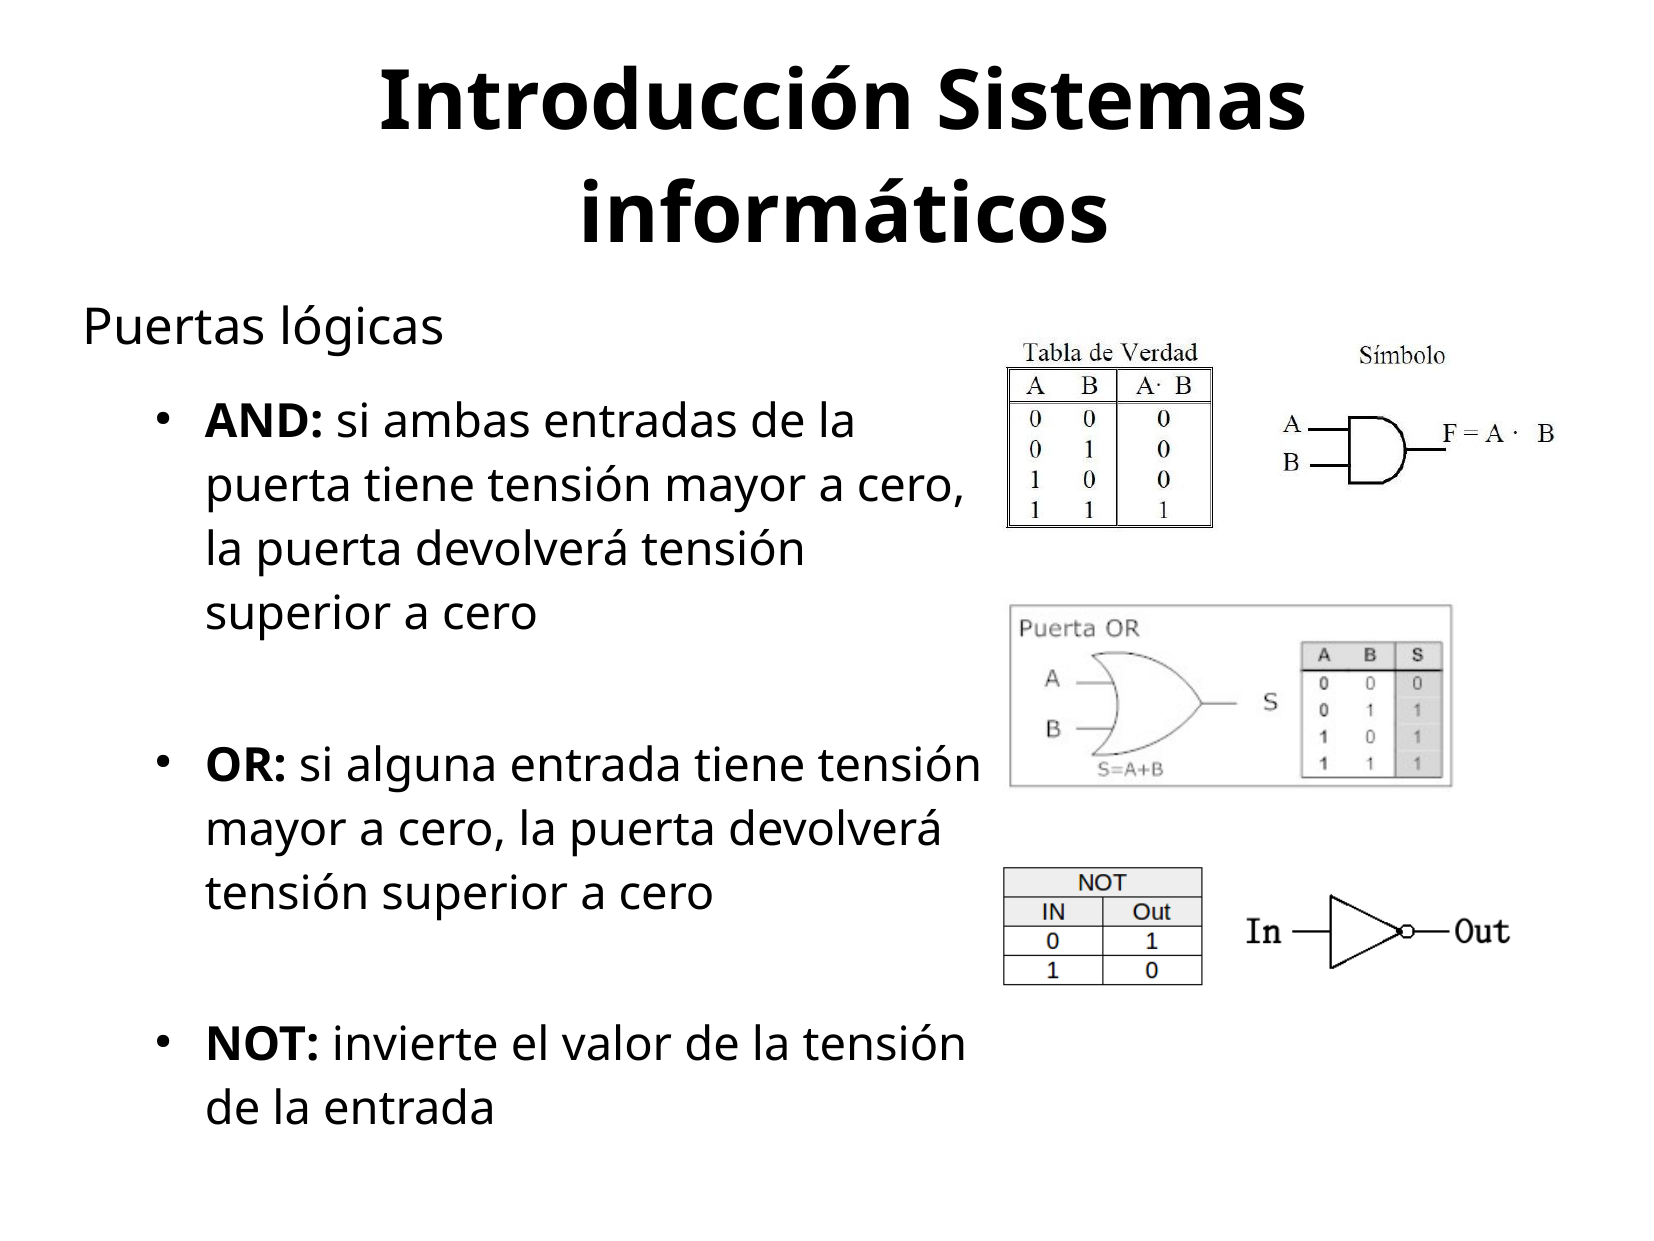

Introducción Sistemas informáticos
# Puertas lógicas
AND: si ambas entradas de la puerta tiene tensión mayor a cero, la puerta devolverá tensión superior a cero
OR: si alguna entrada tiene tensión mayor a cero, la puerta devolverá tensión superior a cero
NOT: invierte el valor de la tensión de la entrada